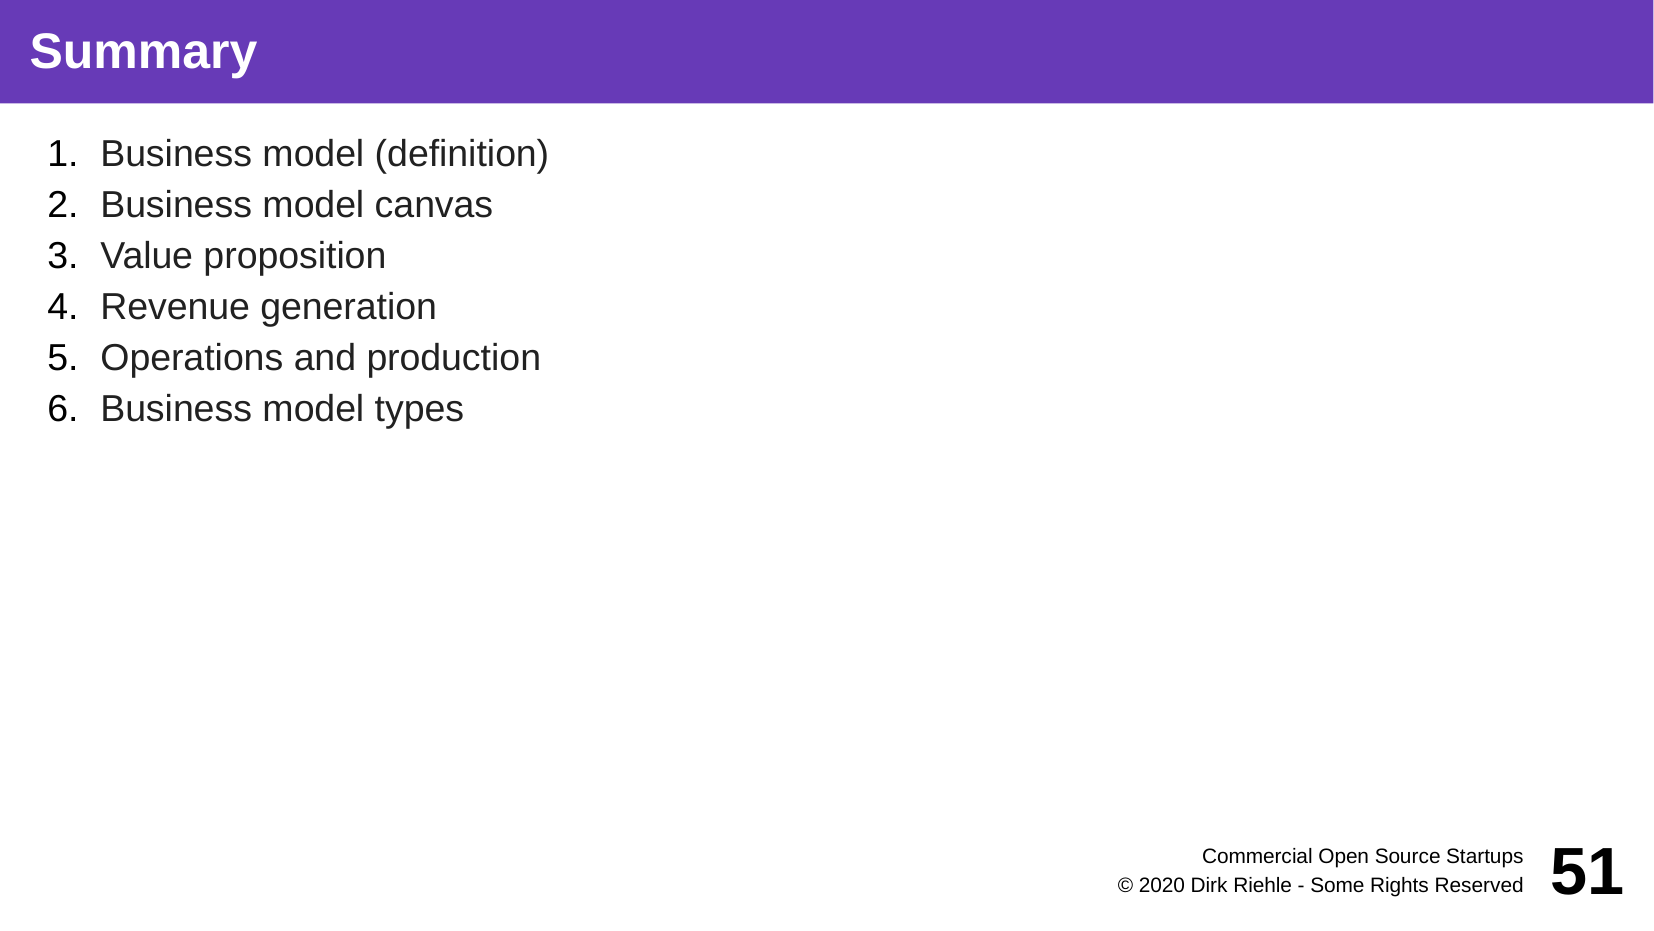

# Summary
Business model (definition)
Business model canvas
Value proposition
Revenue generation
Operations and production
Business model types
Commercial Open Source Startups
51
© 2020 Dirk Riehle - Some Rights Reserved